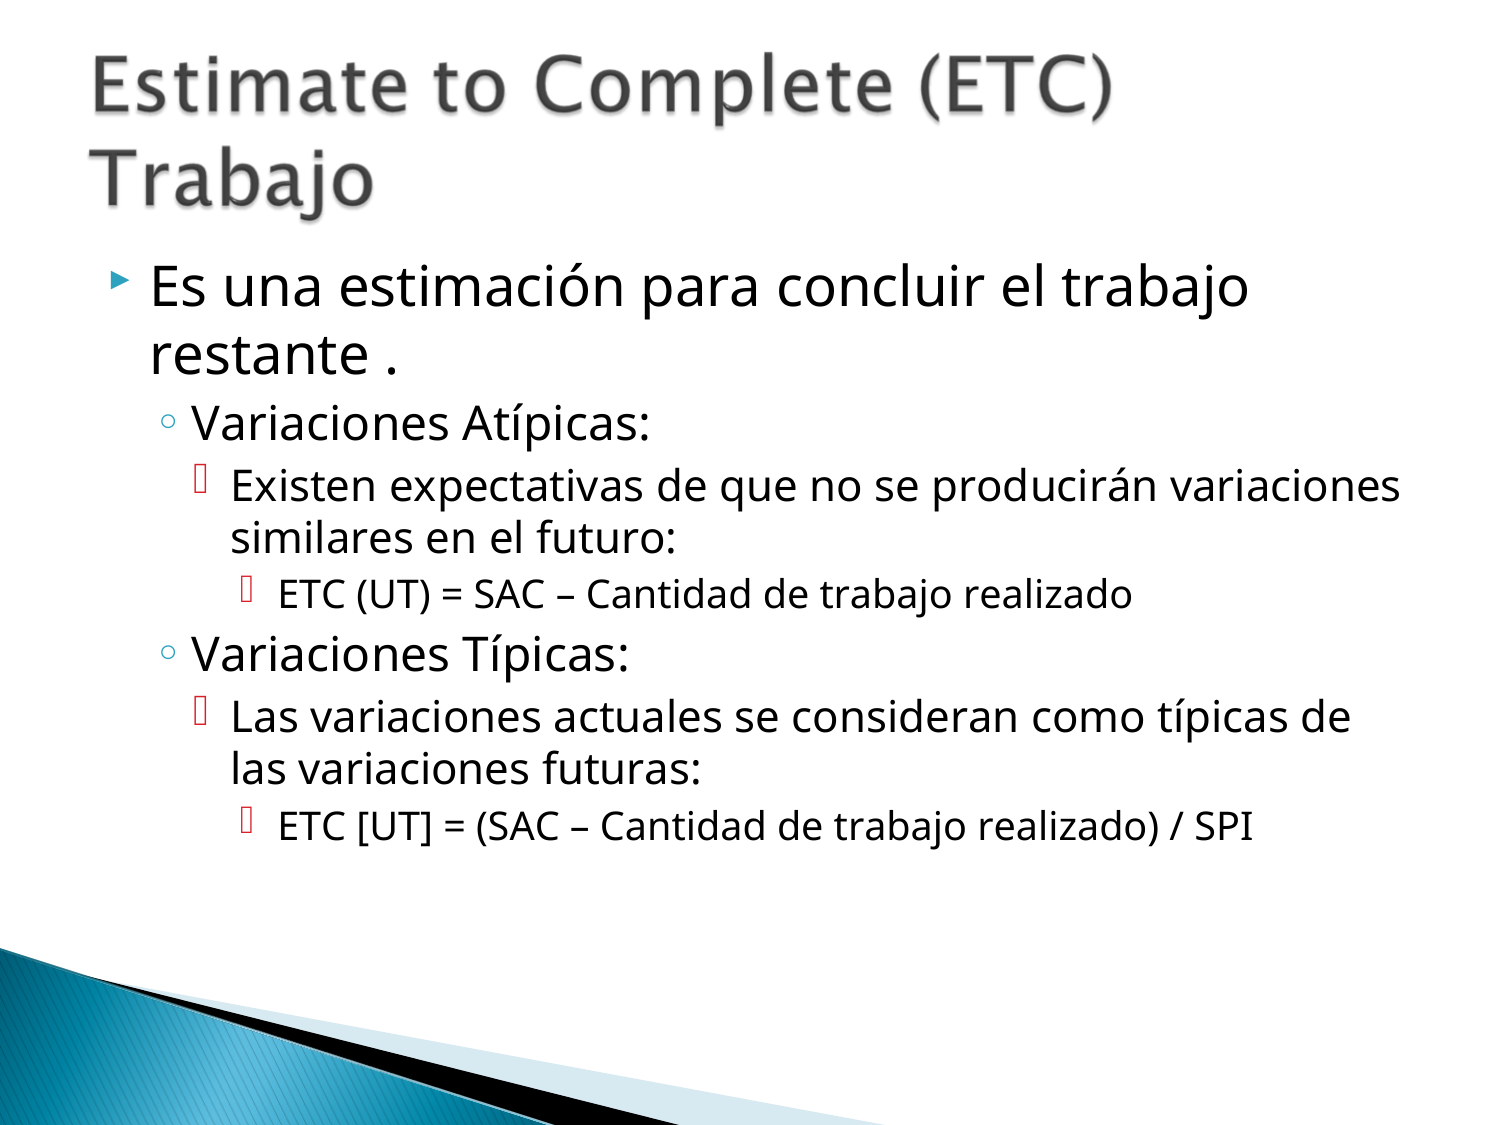

# Es una estimación para concluir el trabajo restante .
Variaciones Atípicas:
Existen expectativas de que no se producirán variaciones similares en el futuro:
ETC (UT) = SAC – Cantidad de trabajo realizado
Variaciones Típicas:
Las variaciones actuales se consideran como típicas de las variaciones futuras:
ETC [UT] = (SAC – Cantidad de trabajo realizado) / SPI